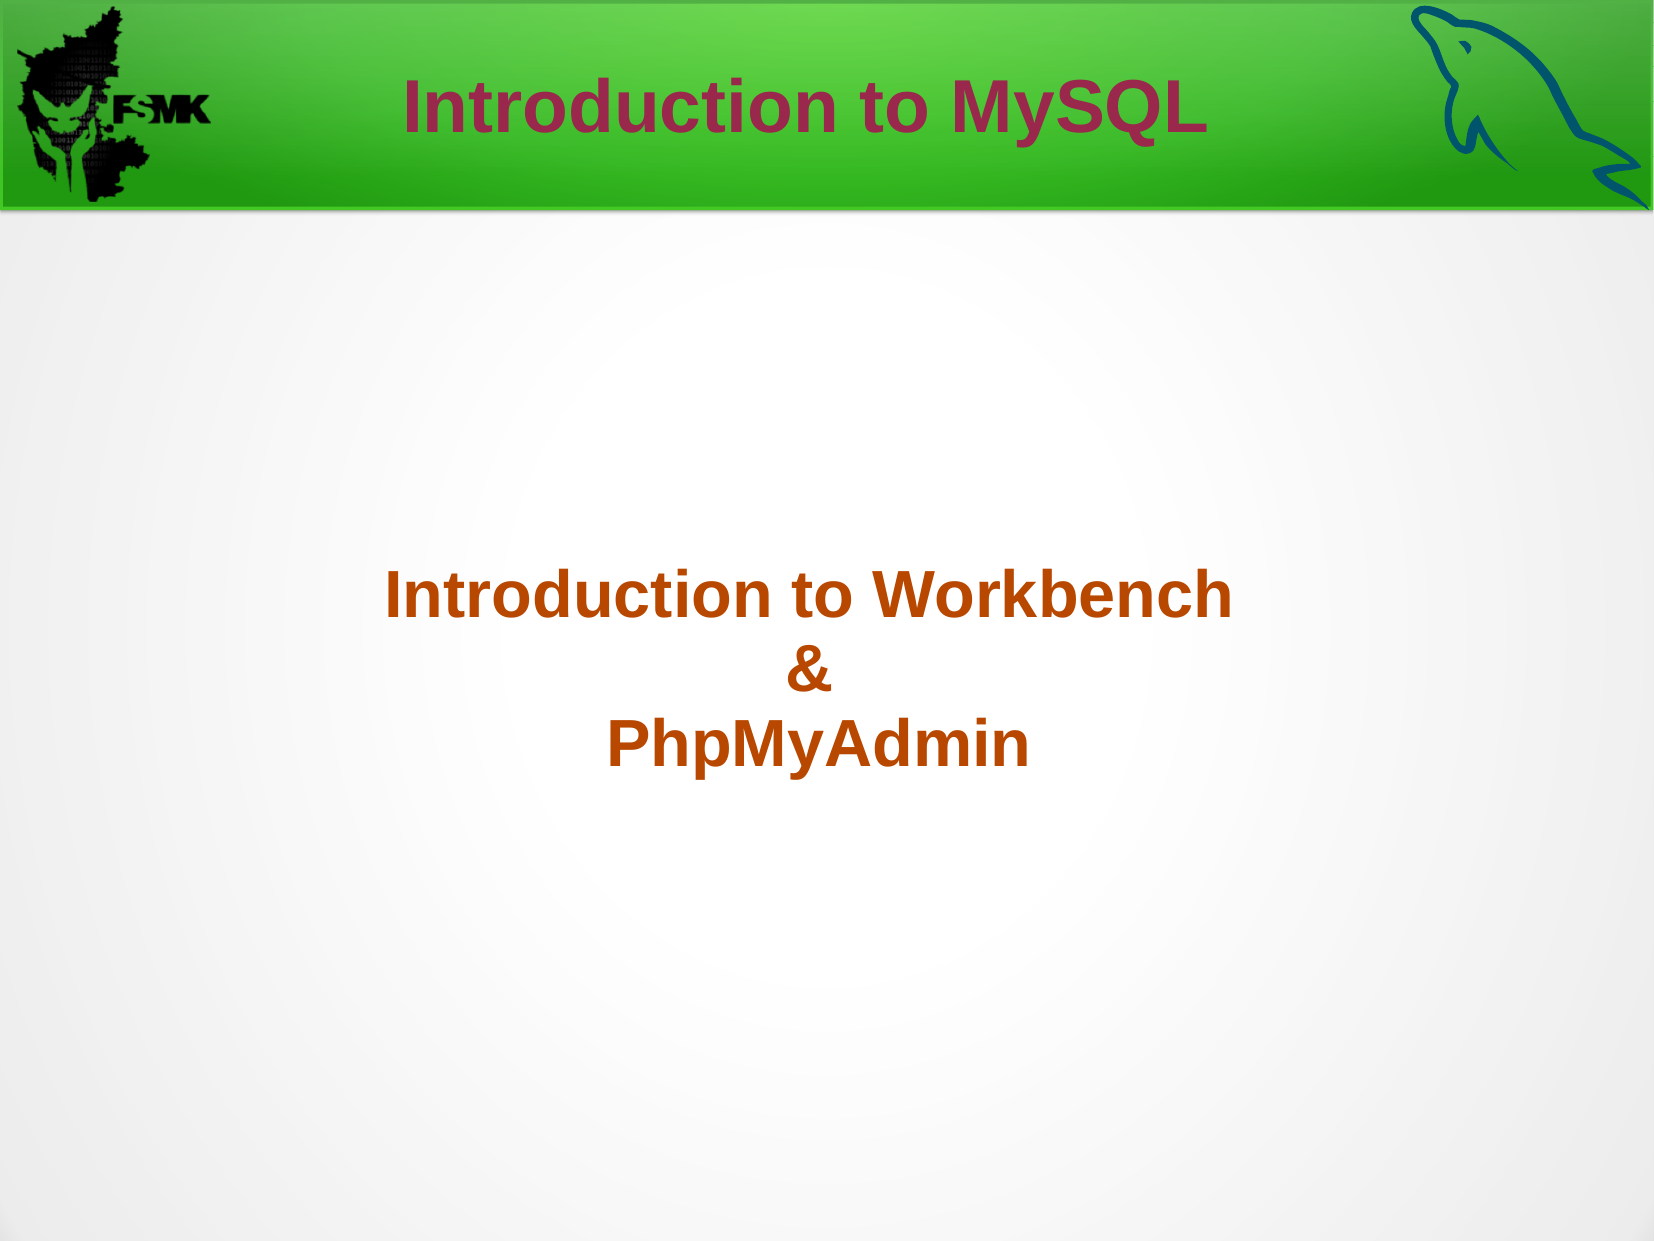

# Introduction to MySQL
Introduction to Workbench
&
PhpMyAdmin